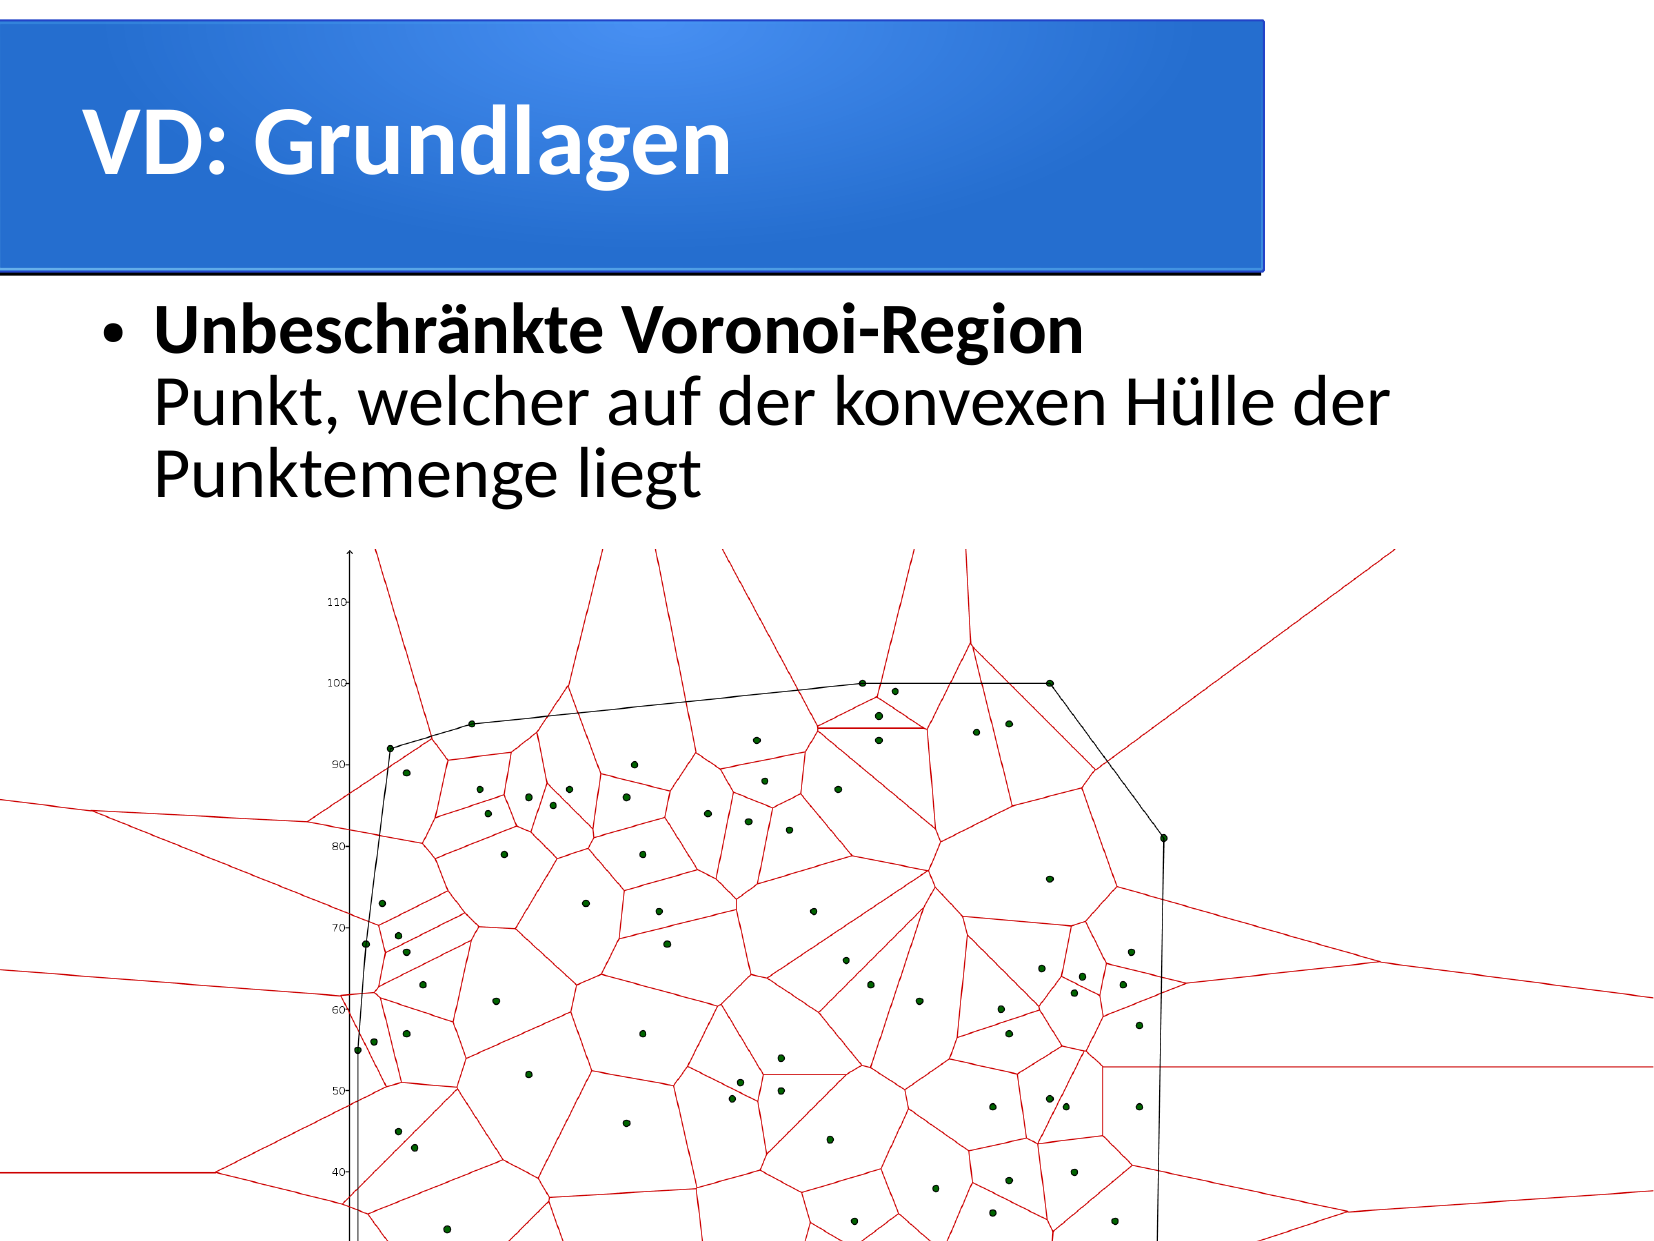

# VD: Grundlagen
Unbeschränkte Voronoi-Region
Punkt, welcher auf der konvexen Hülle der Punktemenge liegt